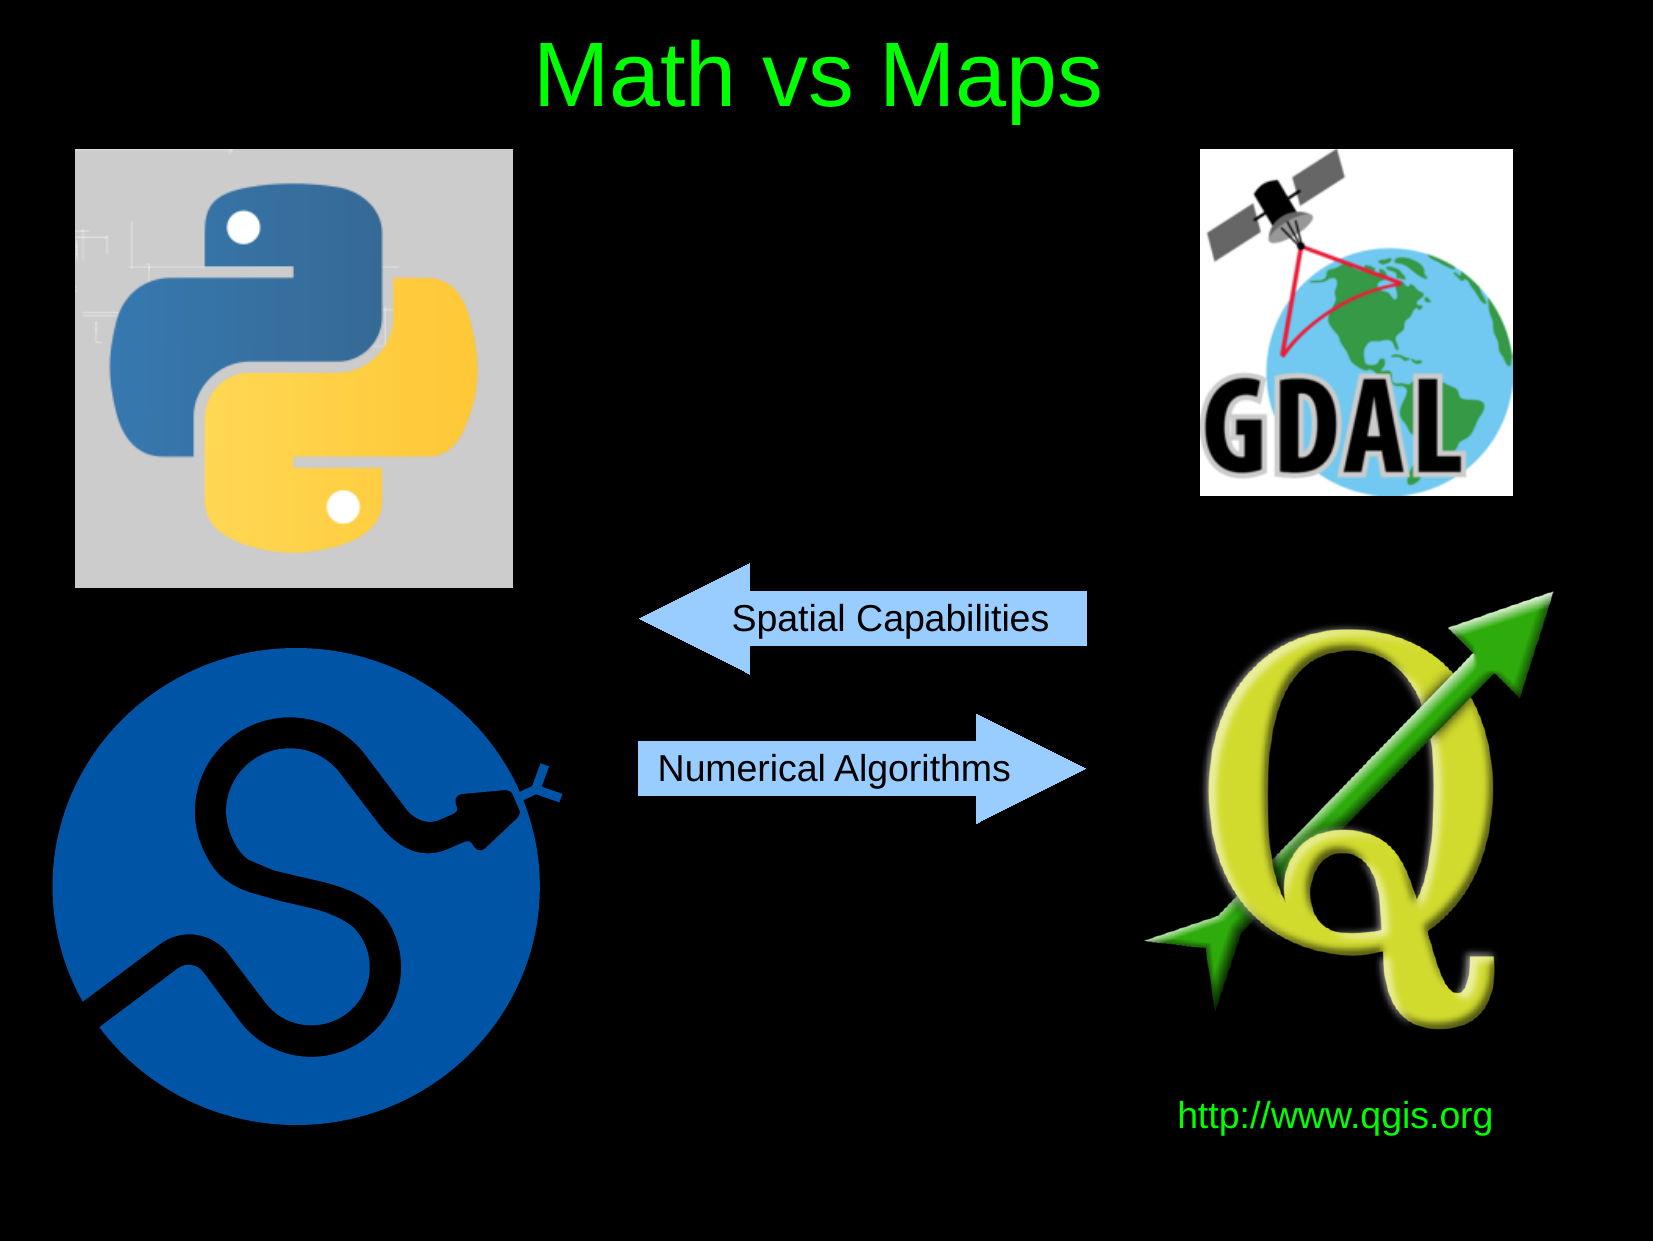

# Math vs Maps
Spatial Capabilities
Numerical Algorithms
http://www.qgis.org